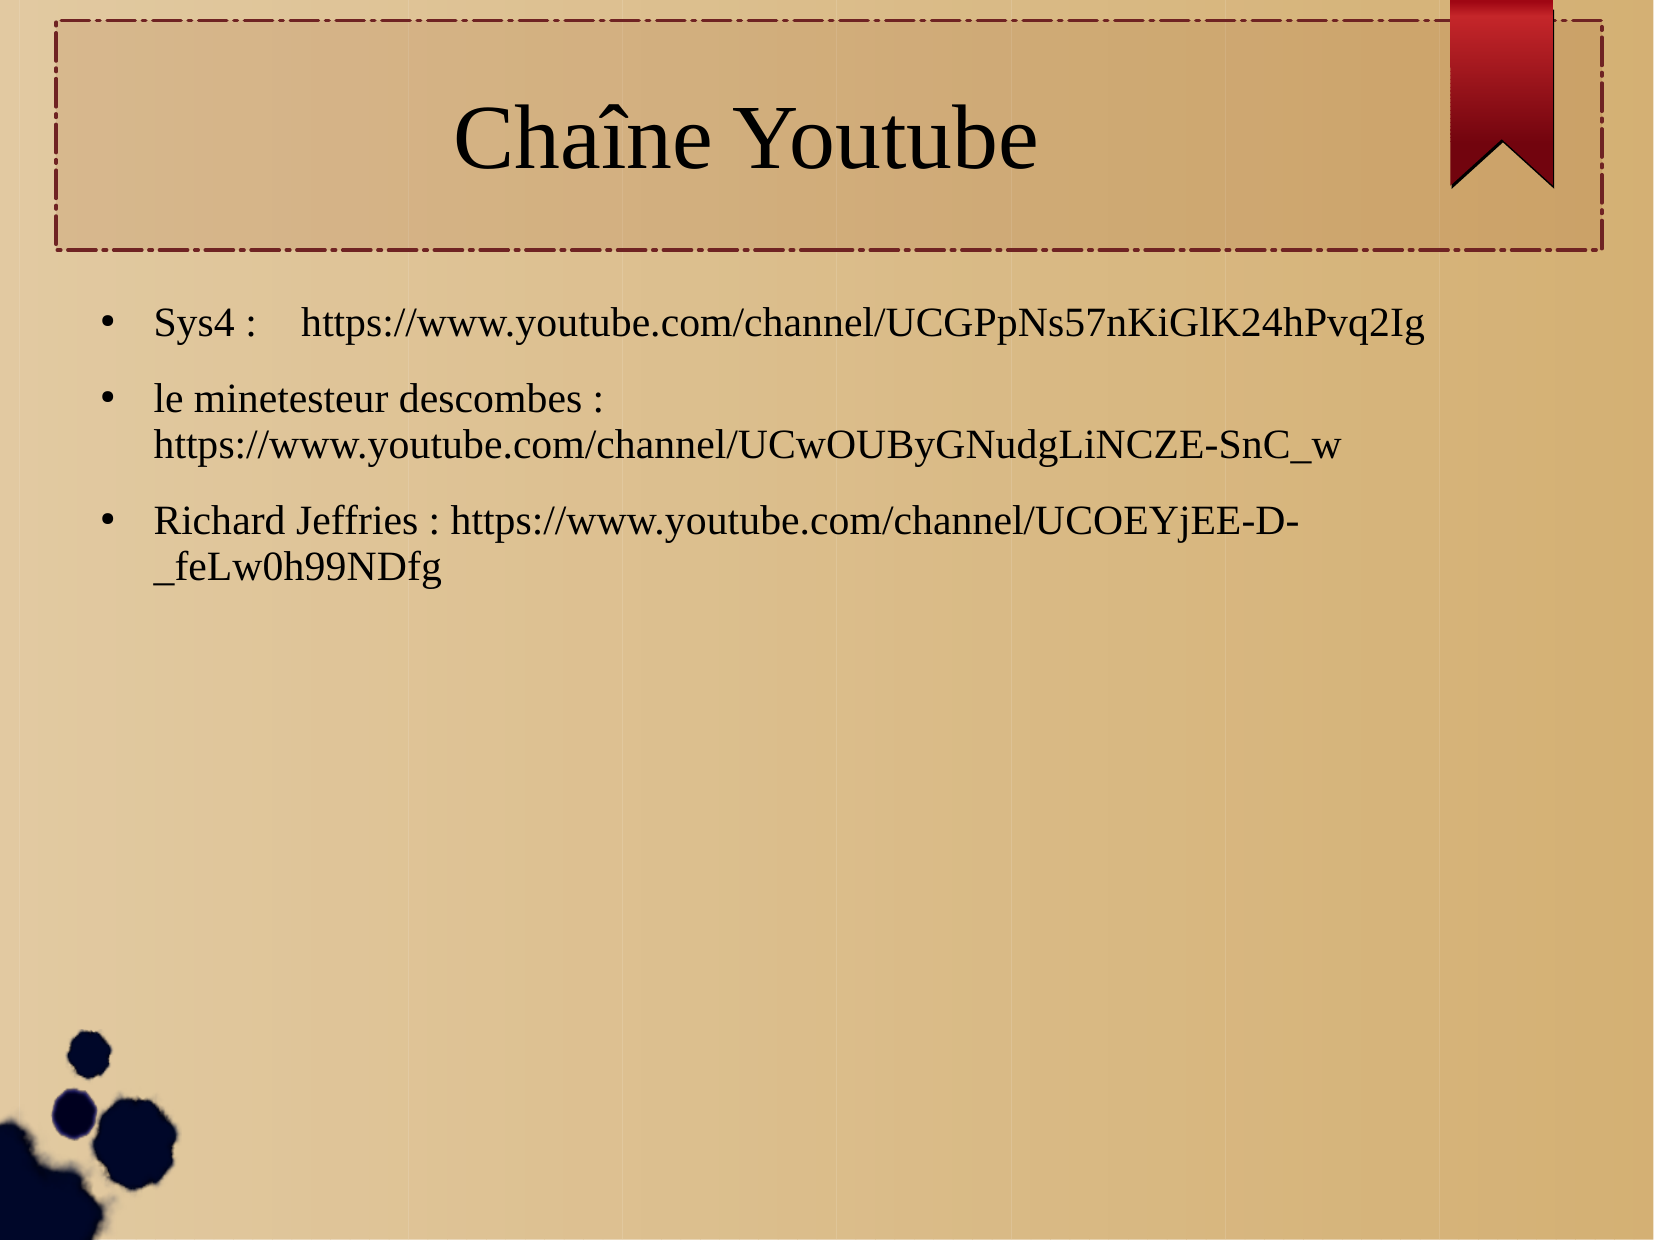

# Chaîne Youtube
Sys4 : 	https://www.youtube.com/channel/UCGPpNs57nKiGlK24hPvq2Ig
le minetesteur descombes : https://www.youtube.com/channel/UCwOUByGNudgLiNCZE-SnC_w
Richard Jeffries : https://www.youtube.com/channel/UCOEYjEE-D-_feLw0h99NDfg